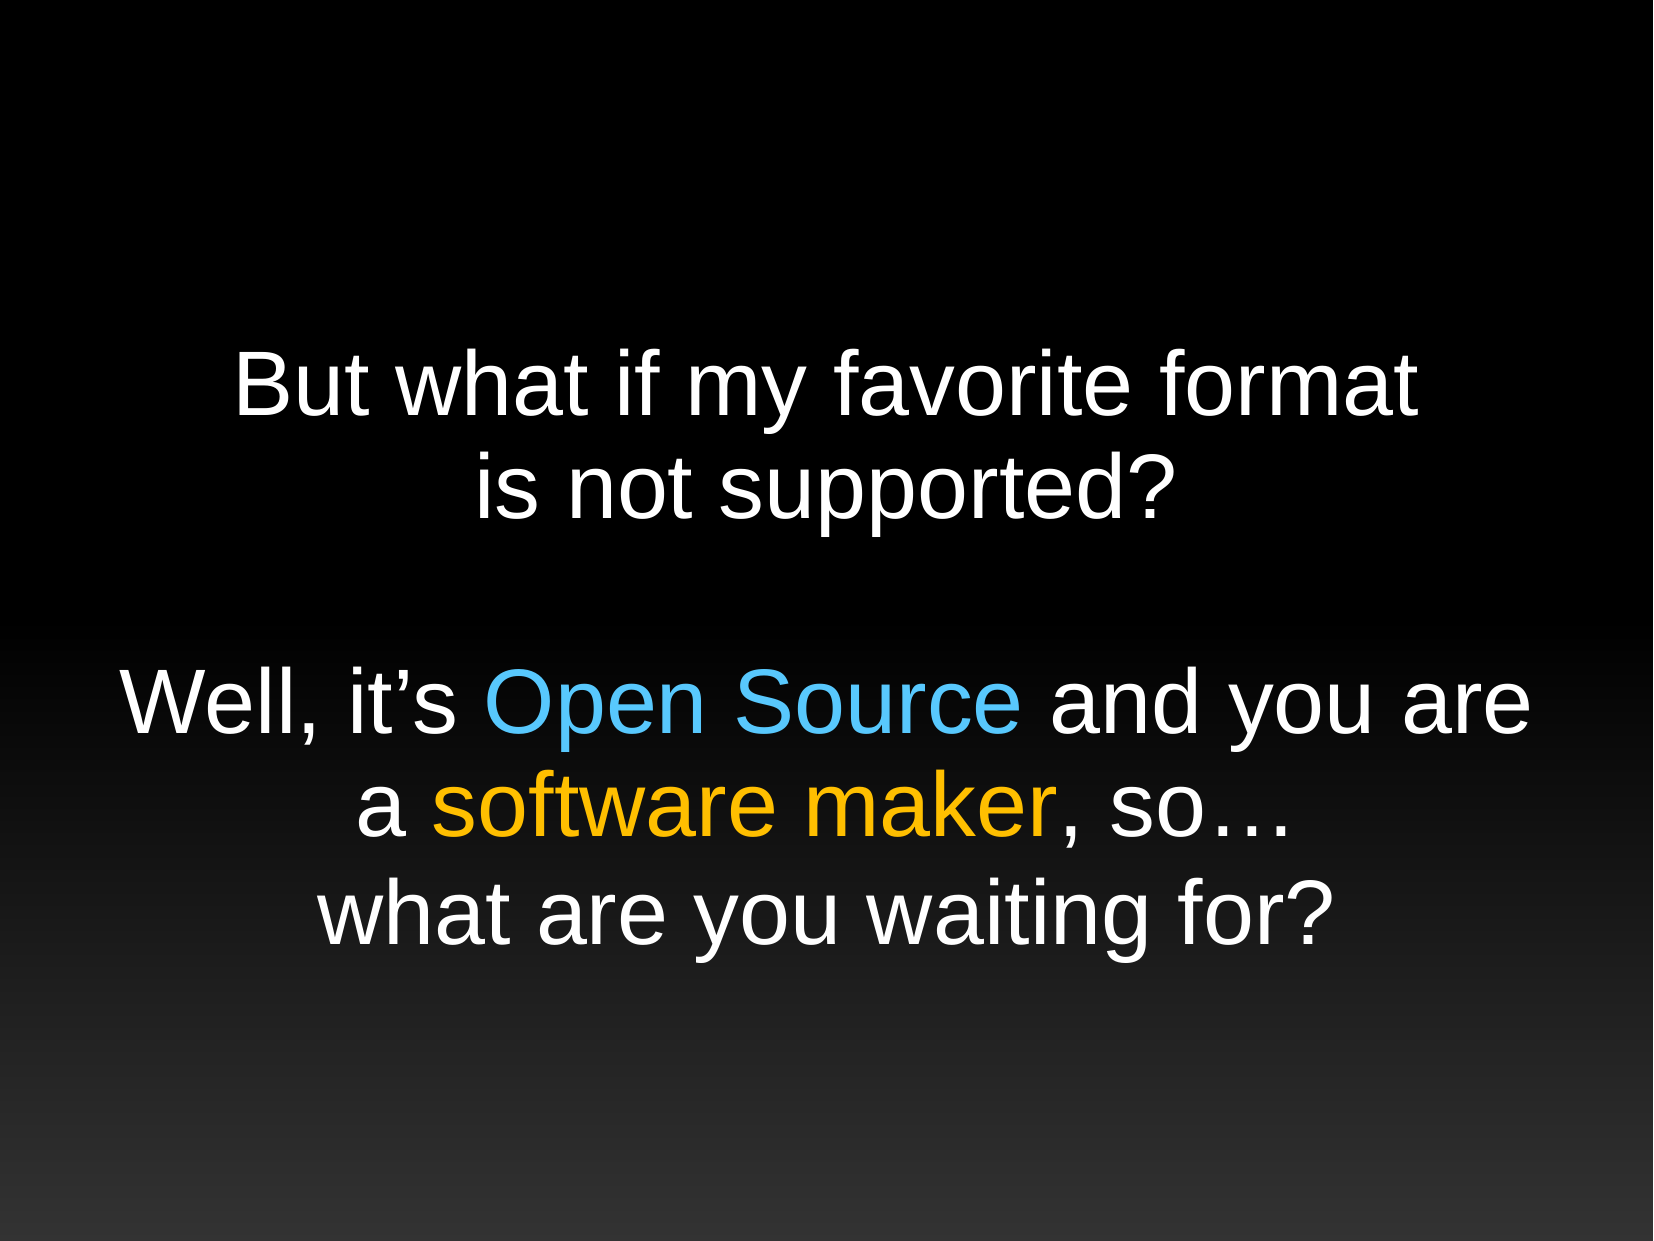

# But what if my favorite format is not supported?
Well, it’s Open Source and you are a software maker, so…
what are you waiting for?